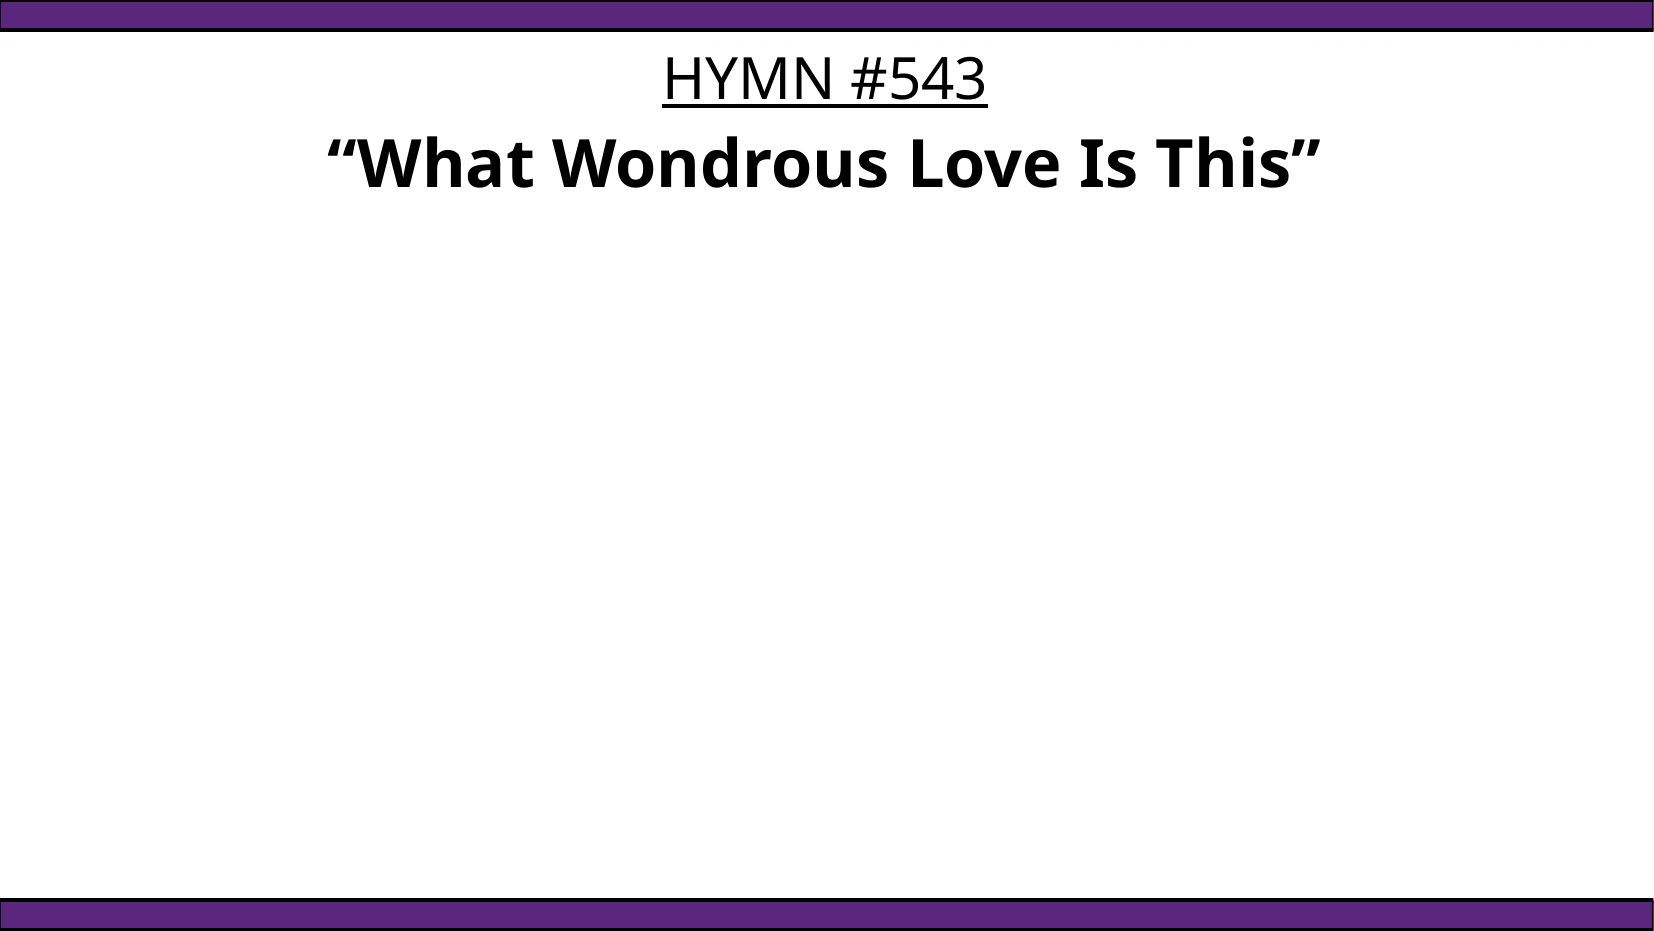

HYMN #543
“What Wondrous Love Is This”